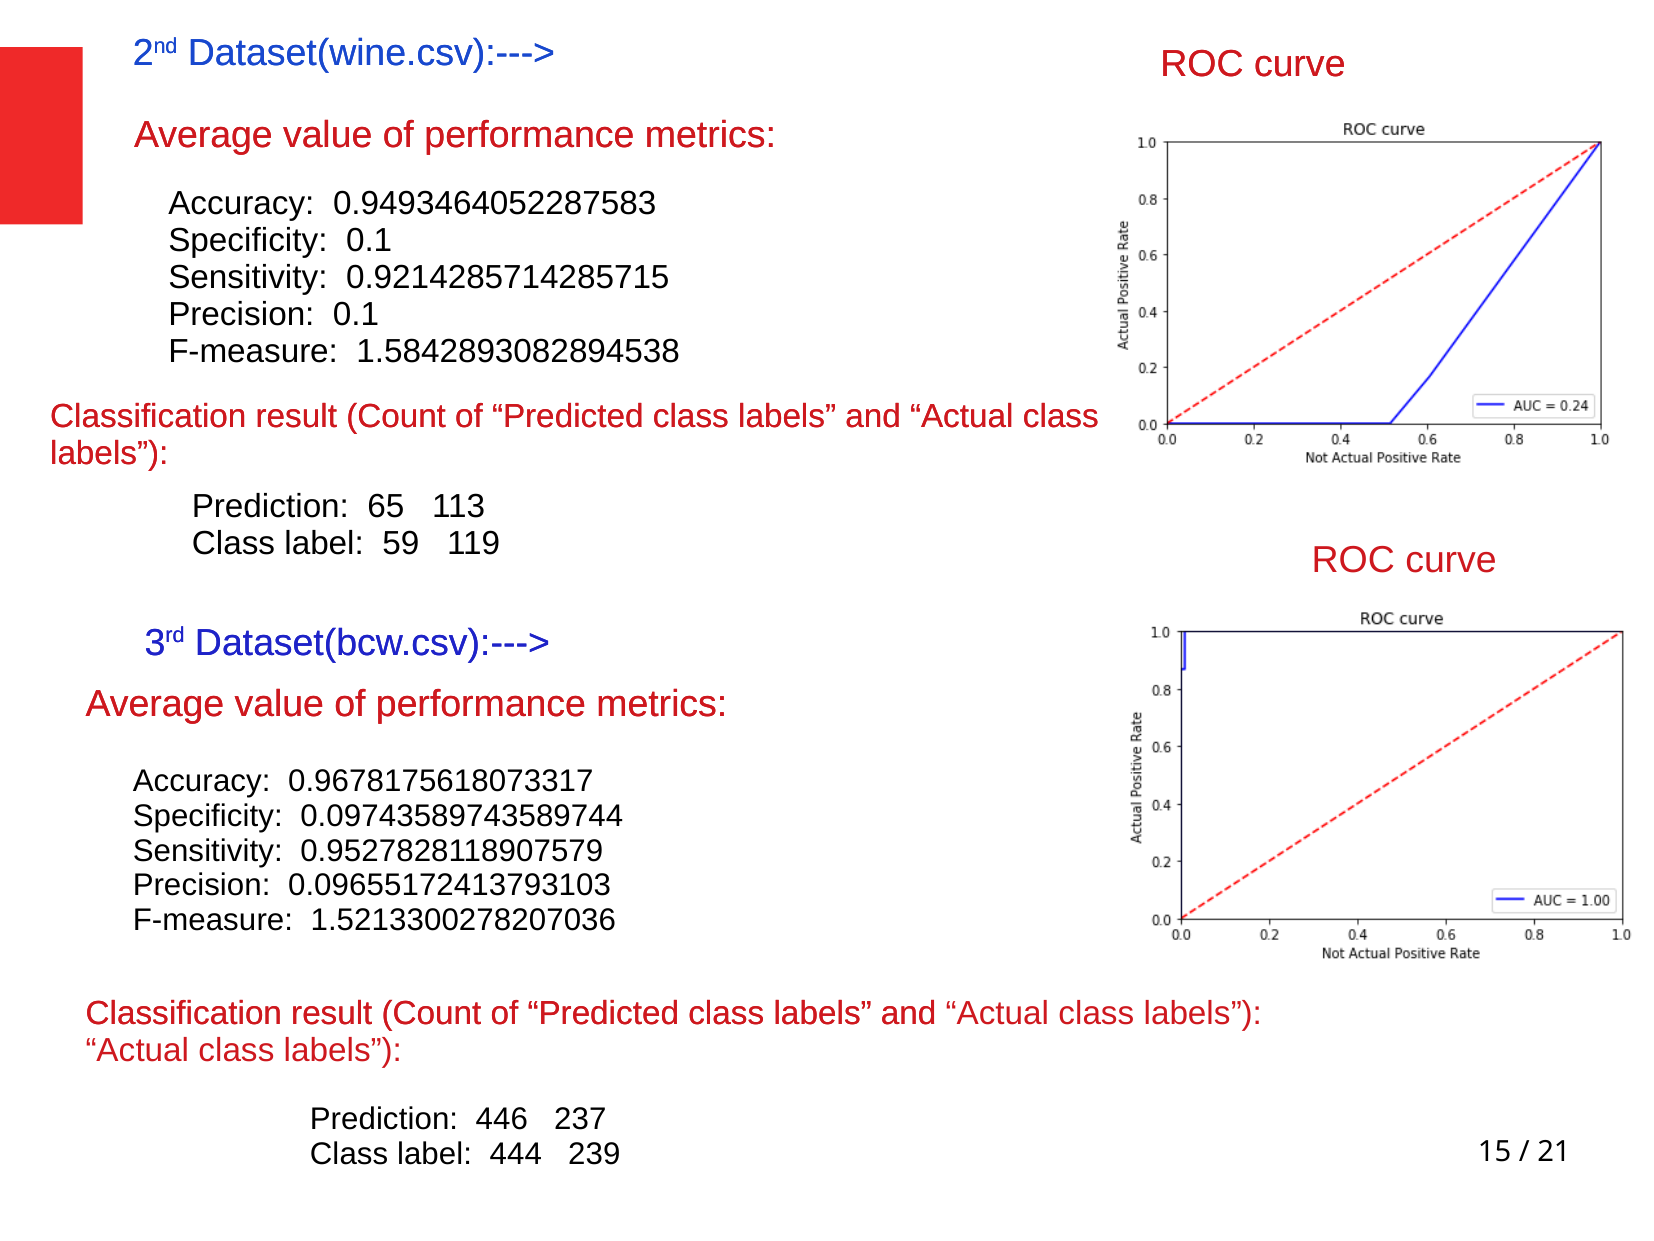

2nd Dataset(wine.csv):--->
2nd Dataset(wine.csv):--->
ROC curve
ROC curve
Average value of performance metrics:
Average value of performance metrics:
Accuracy: 0.9493464052287583
Specificity: 0.1
Sensitivity: 0.9214285714285715
Precision: 0.1
F-measure: 1.5842893082894538
Classification result (Count of “Predicted class labels” and “Actual class labels”):
Classification result (Count of “Predicted class labels” and “Actual class labels”):
Prediction: 65 113
Class label: 59 119
ROC curve
3rd Dataset(bcw.csv):--->
3rd Dataset(bcw.csv):--->
Average value of performance metrics:
Average value of performance metrics:
Accuracy: 0.9678175618073317
Specificity: 0.09743589743589744
Sensitivity: 0.9527828118907579
Precision: 0.09655172413793103
F-measure: 1.5213300278207036
Classification result (Count of “Predicted class labels” and “Actual class labels”):
Classification result (Count of “Predicted class labels” and “Actual class labels”):
Prediction: 446 237
Class label: 444 239
15